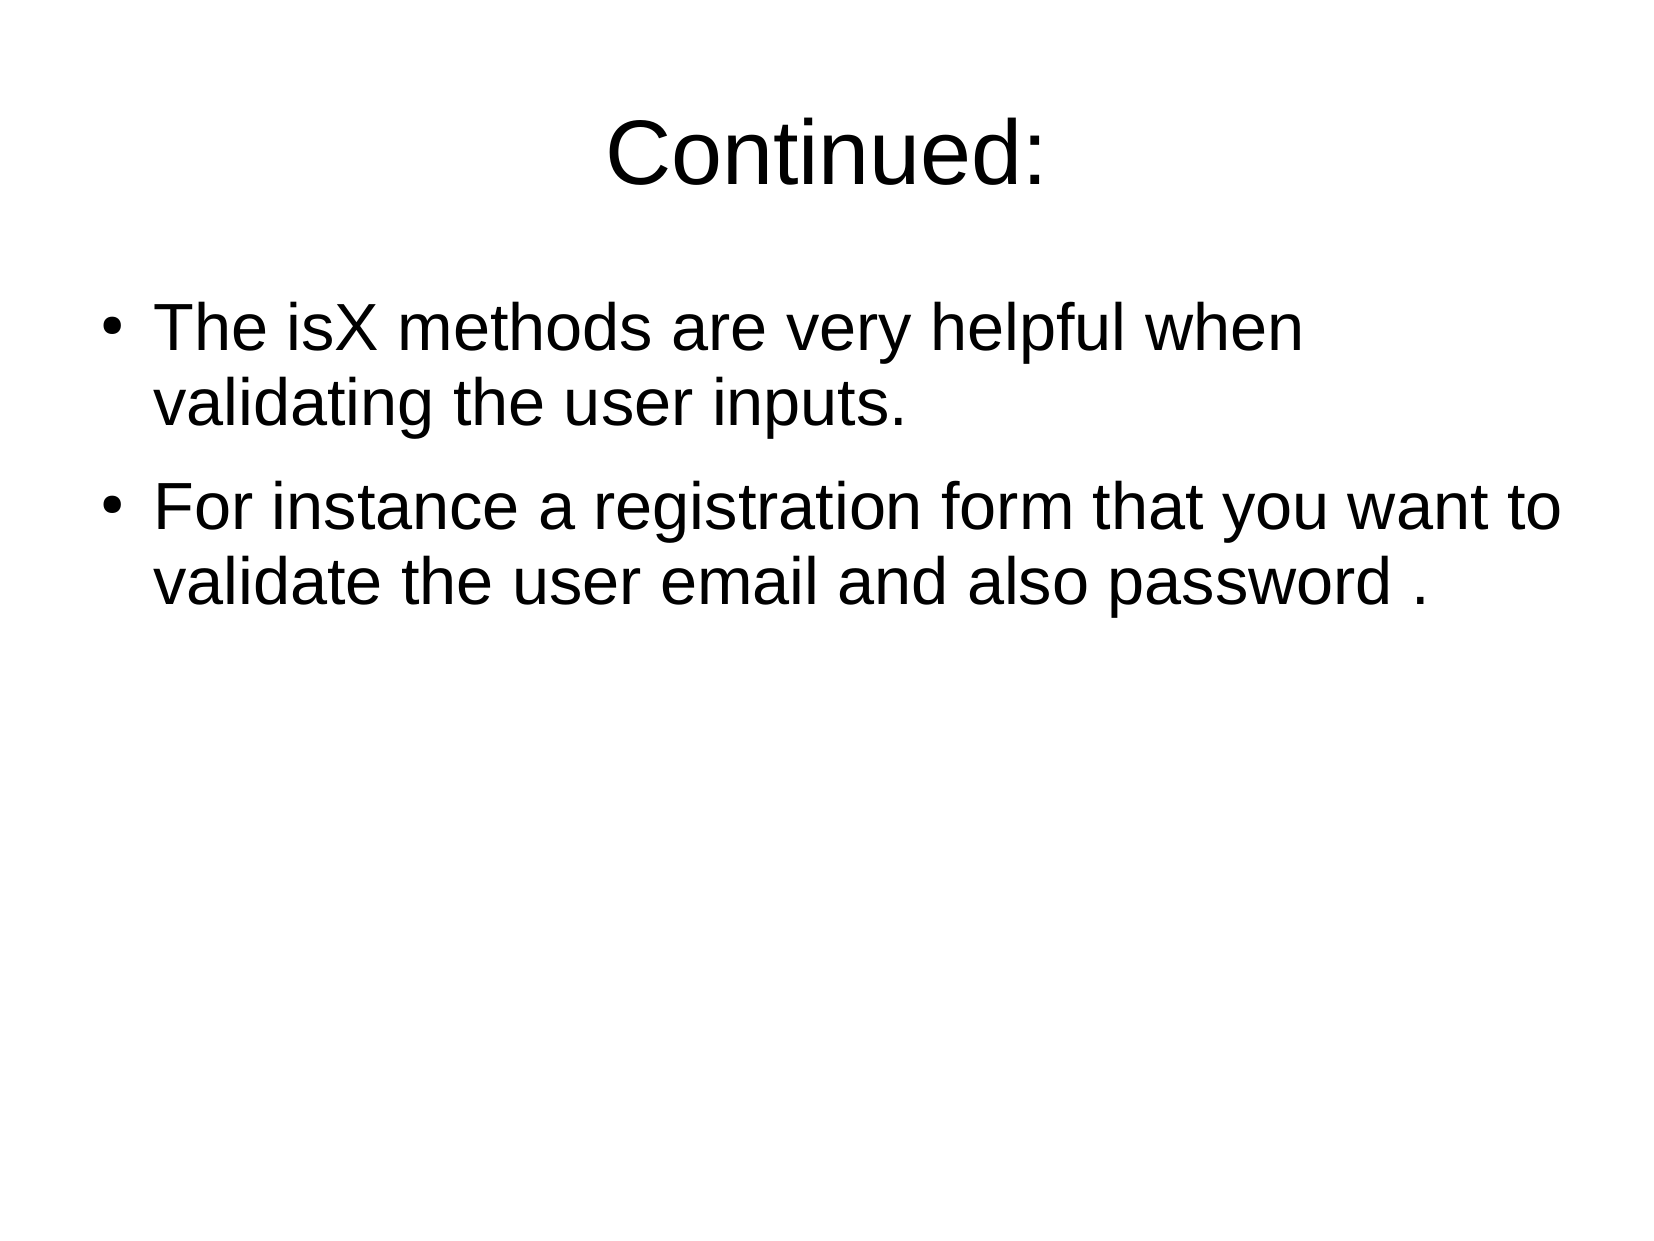

# Continued:
The isX methods are very helpful when validating the user inputs.
For instance a registration form that you want to validate the user email and also password .